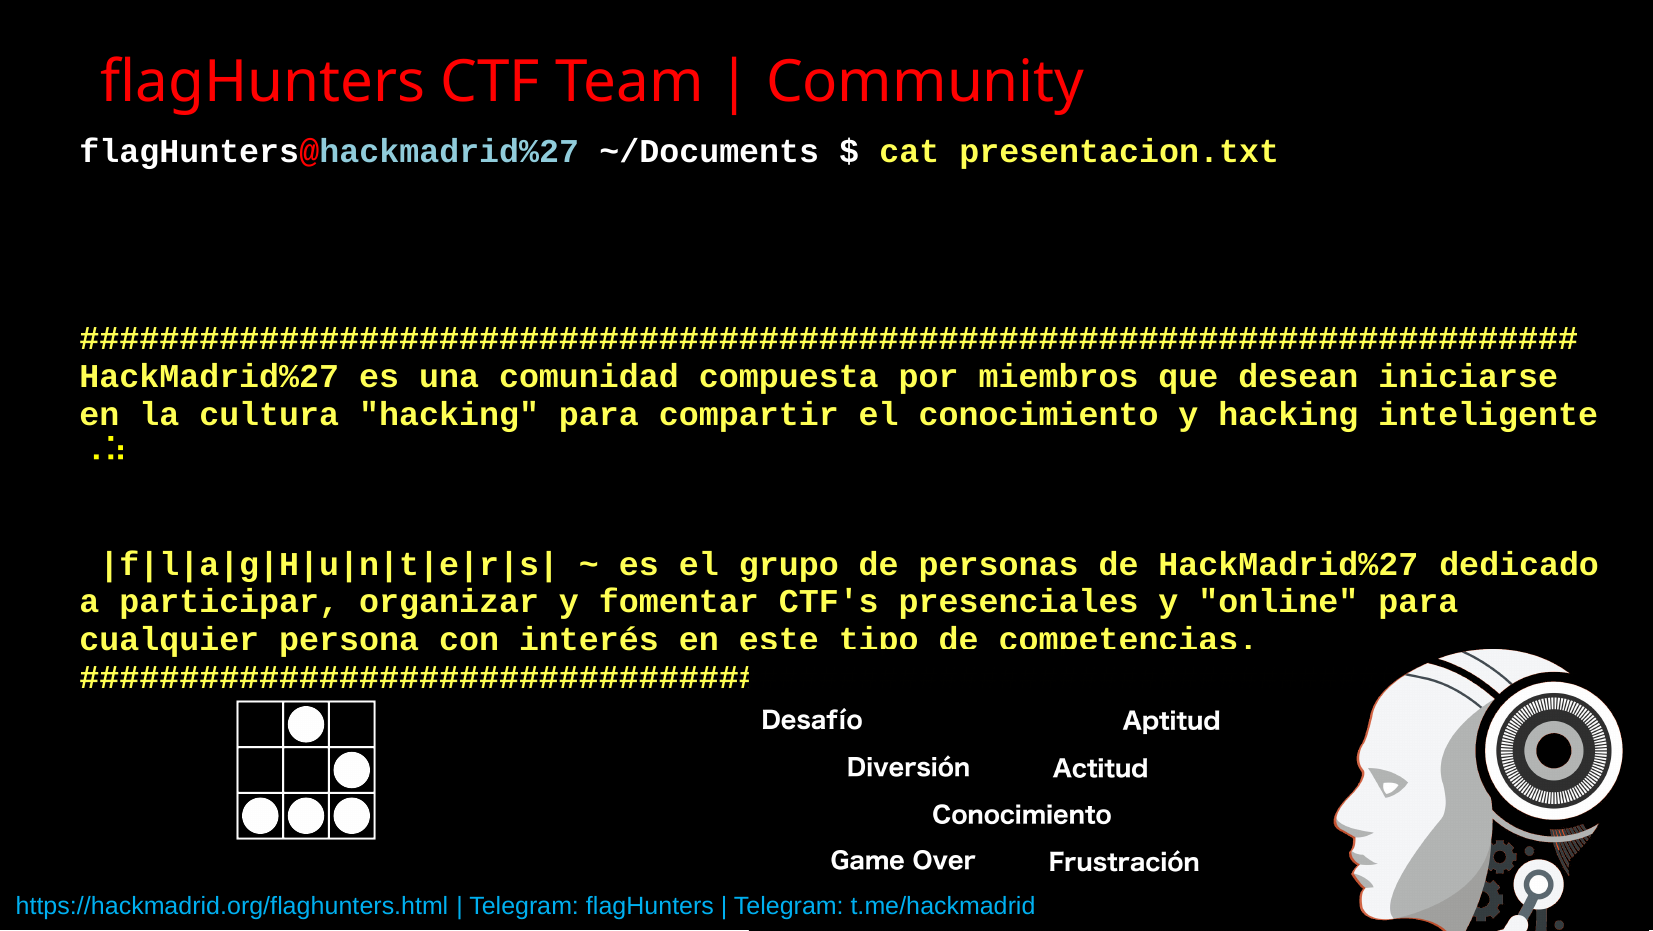

# flagHunters CTF Team | Community
flagHunters@hackmadrid%27 ~/Documents $ cat presentacion.txt
###########################################################################
HackMadrid%27 es una comunidad compuesta por miembros que desean iniciarse en la cultura "hacking" para compartir el conocimiento y hacking inteligente ⠠⠵
 |f|l|a|g|H|u|n|t|e|r|s| ~ es el grupo de personas de HackMadrid%27 dedicado a participar, organizar y fomentar CTF's presenciales y "online" para cualquier persona con interés en este tipo de competencias.
###########################################################################
https://hackmadrid.org/flaghunters.html | Telegram: flagHunters | Telegram: t.me/hackmadrid